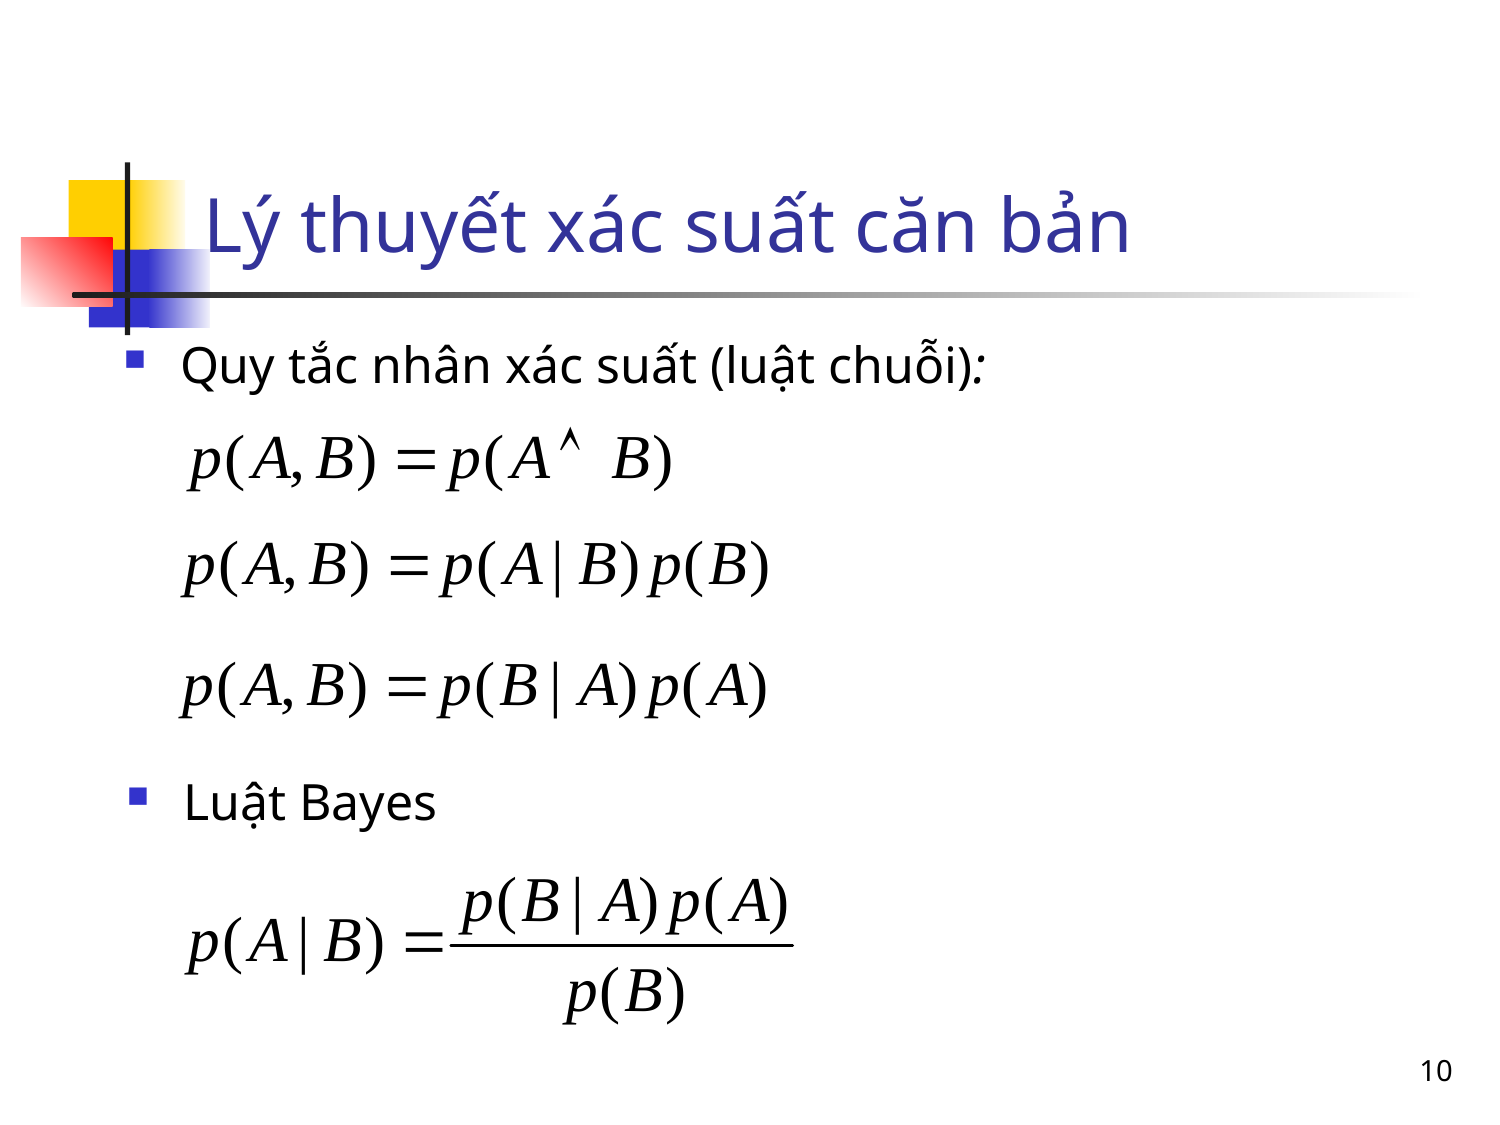

Lý thuyết xác suất căn bản
# Quy tắc nhân xác suất (luật chuỗi):
Luật Bayes